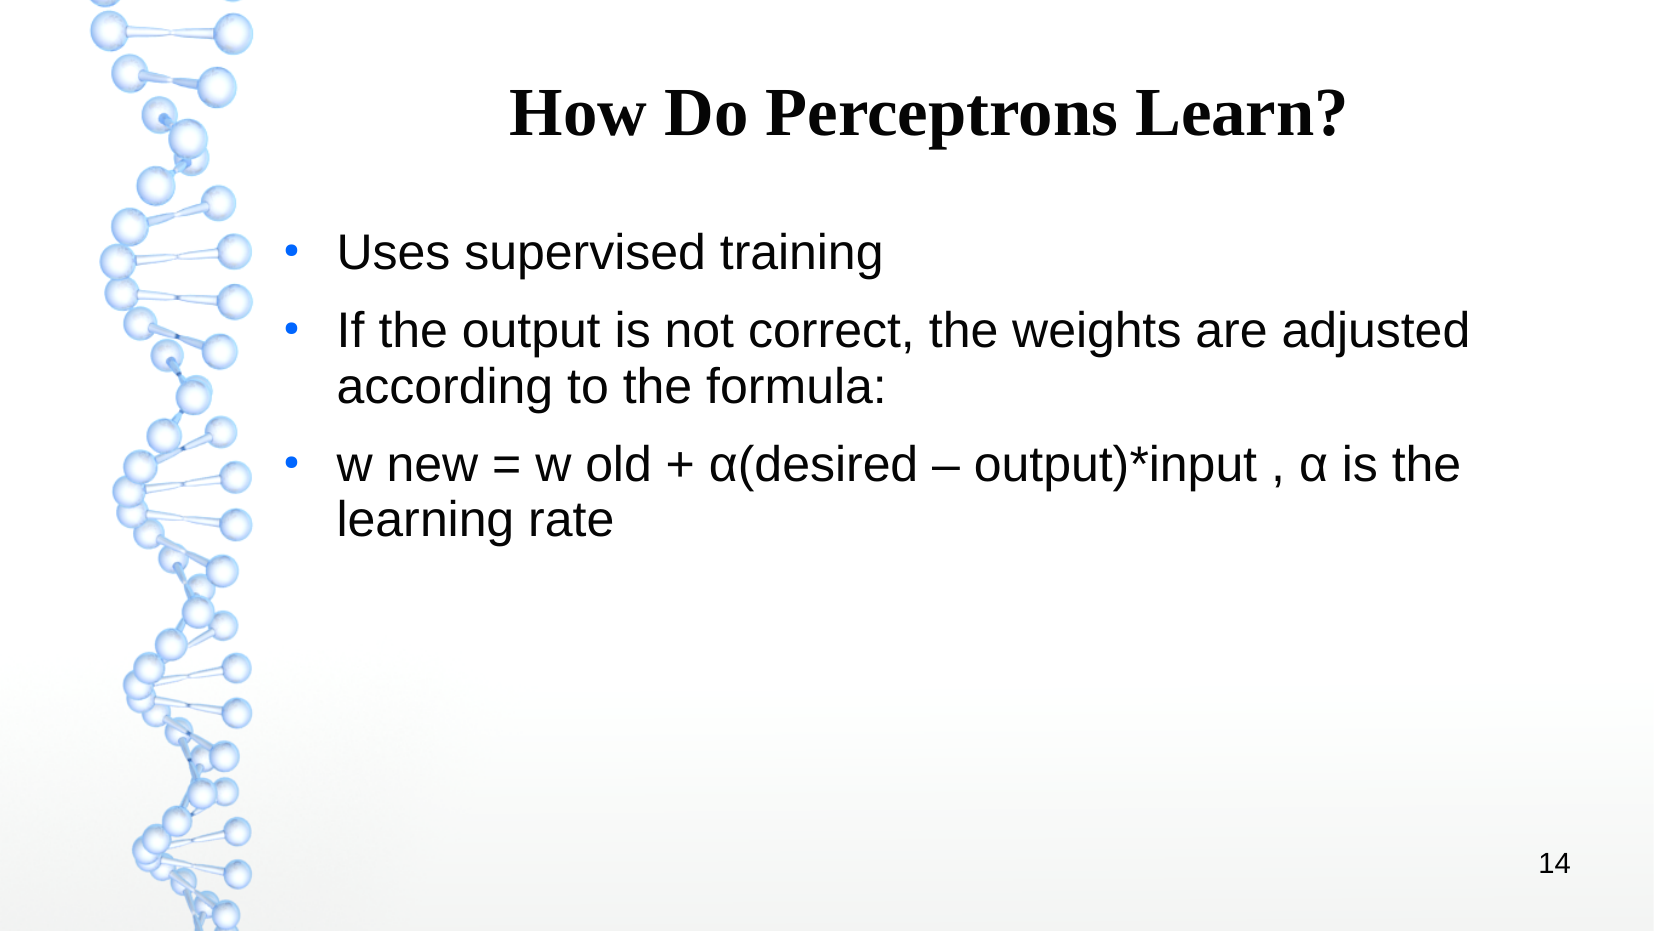

# How Do Perceptrons Learn?
Uses supervised training
If the output is not correct, the weights are adjusted according to the formula:
w new = w old + α(desired – output)*input , α is the learning rate
14